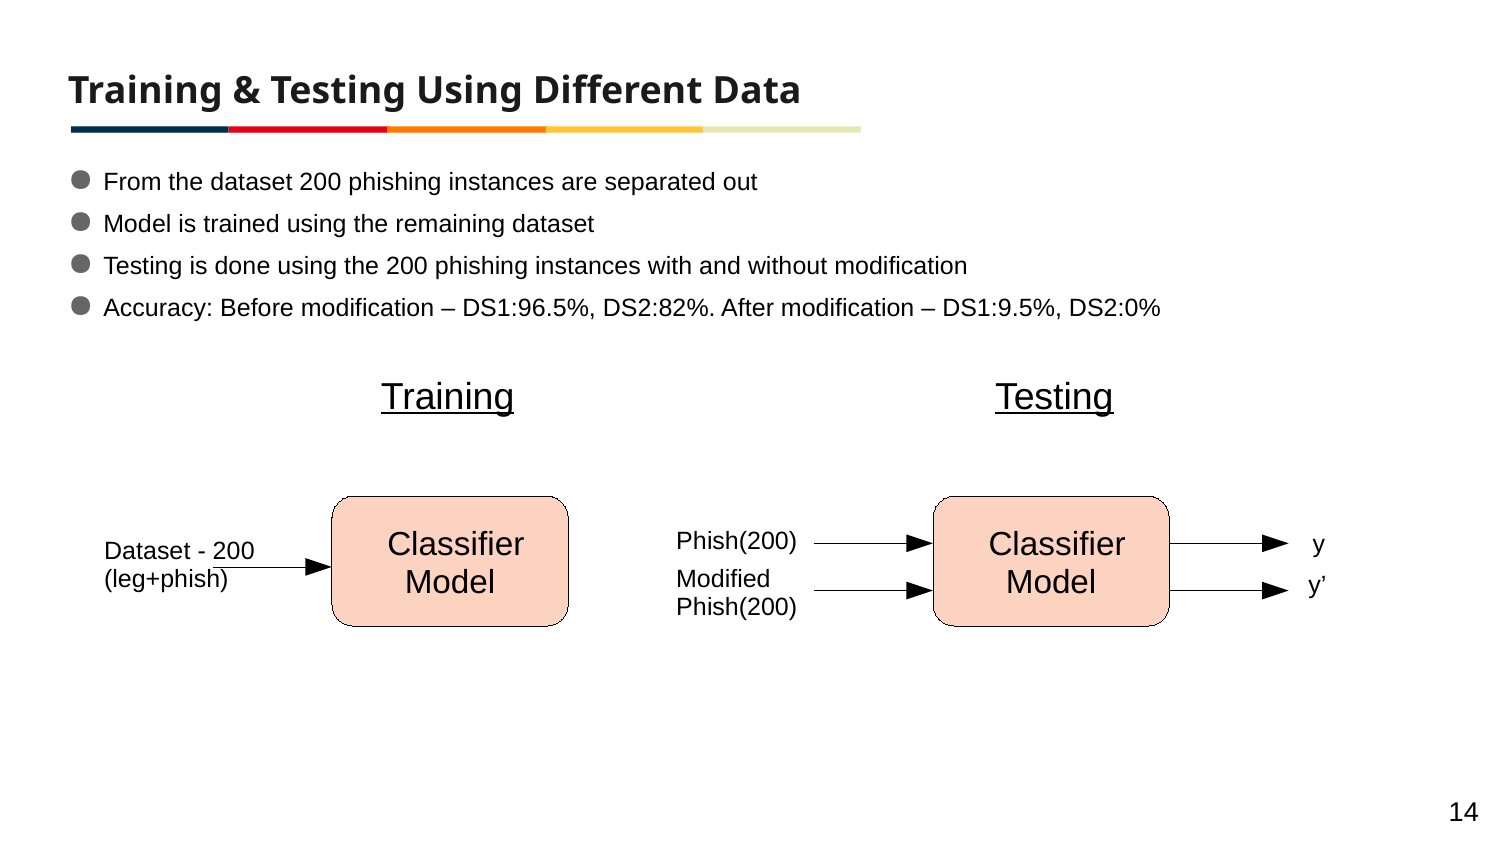

Training & Testing Using Different Data
From the dataset 200 phishing instances are separated out
Model is trained using the remaining dataset
Testing is done using the 200 phishing instances with and without modification
Accuracy: Before modification – DS1:96.5%, DS2:82%. After modification – DS1:9.5%, DS2:0%
Training
Testing
 Classifier
Model
 Classifier
Model
Phish(200)
y
Dataset - 200
(leg+phish)
Modified
Phish(200)
y’